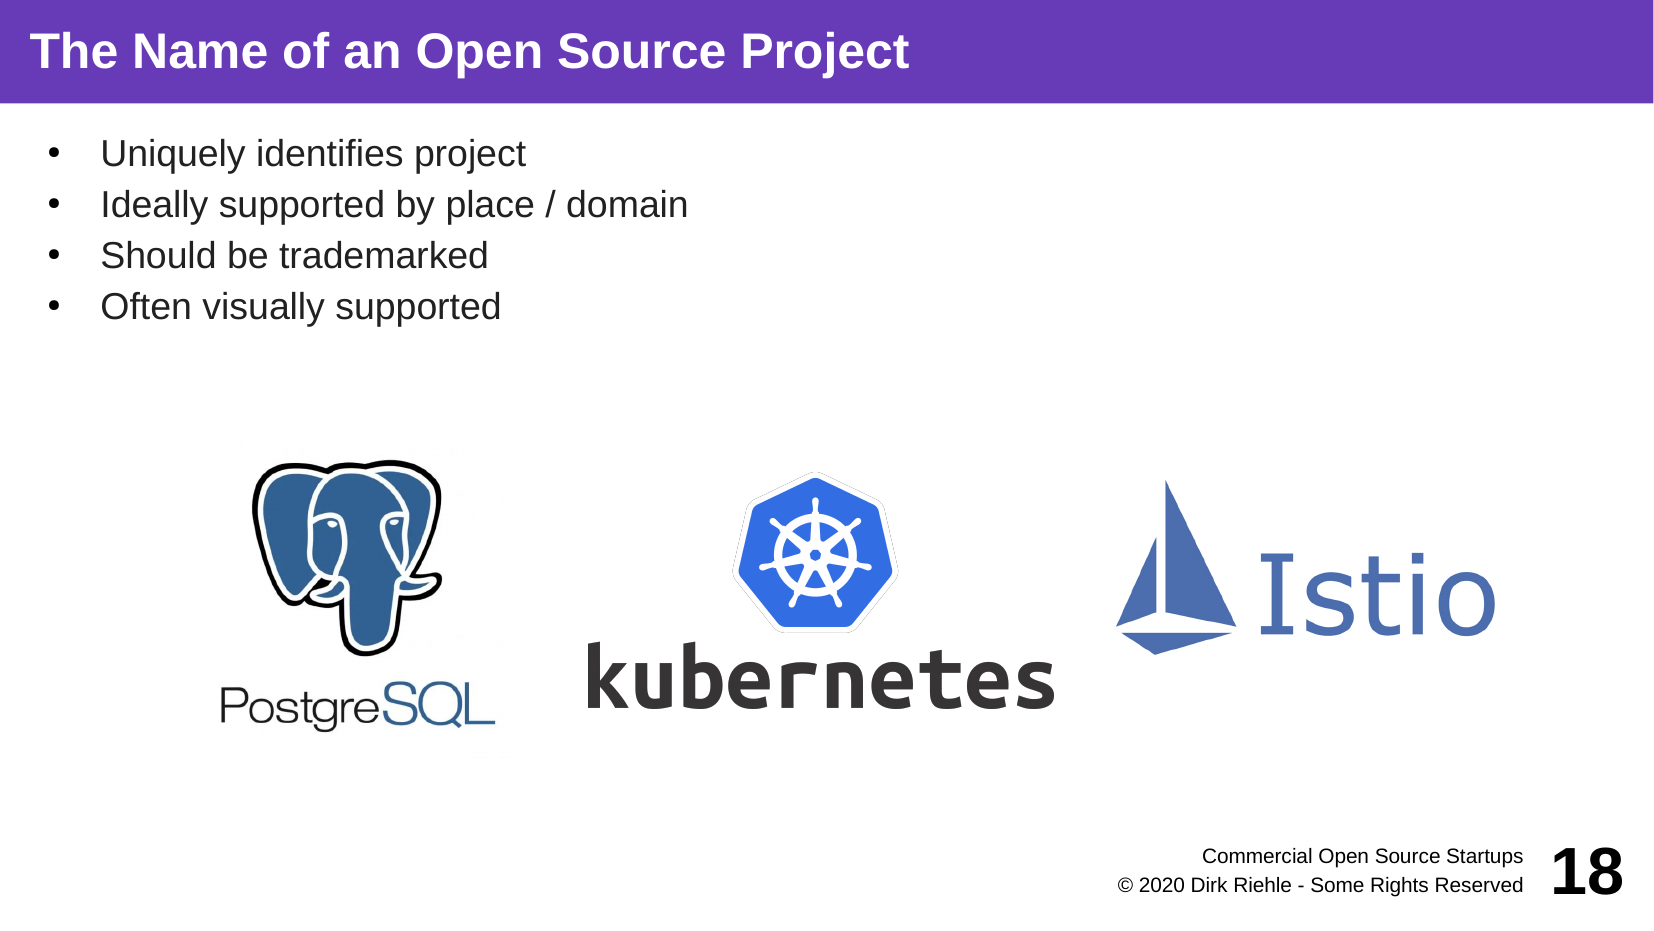

# The Name of an Open Source Project
Uniquely identifies project
Ideally supported by place / domain
Should be trademarked
Often visually supported
Commercial Open Source Startups
18
© 2020 Dirk Riehle - Some Rights Reserved